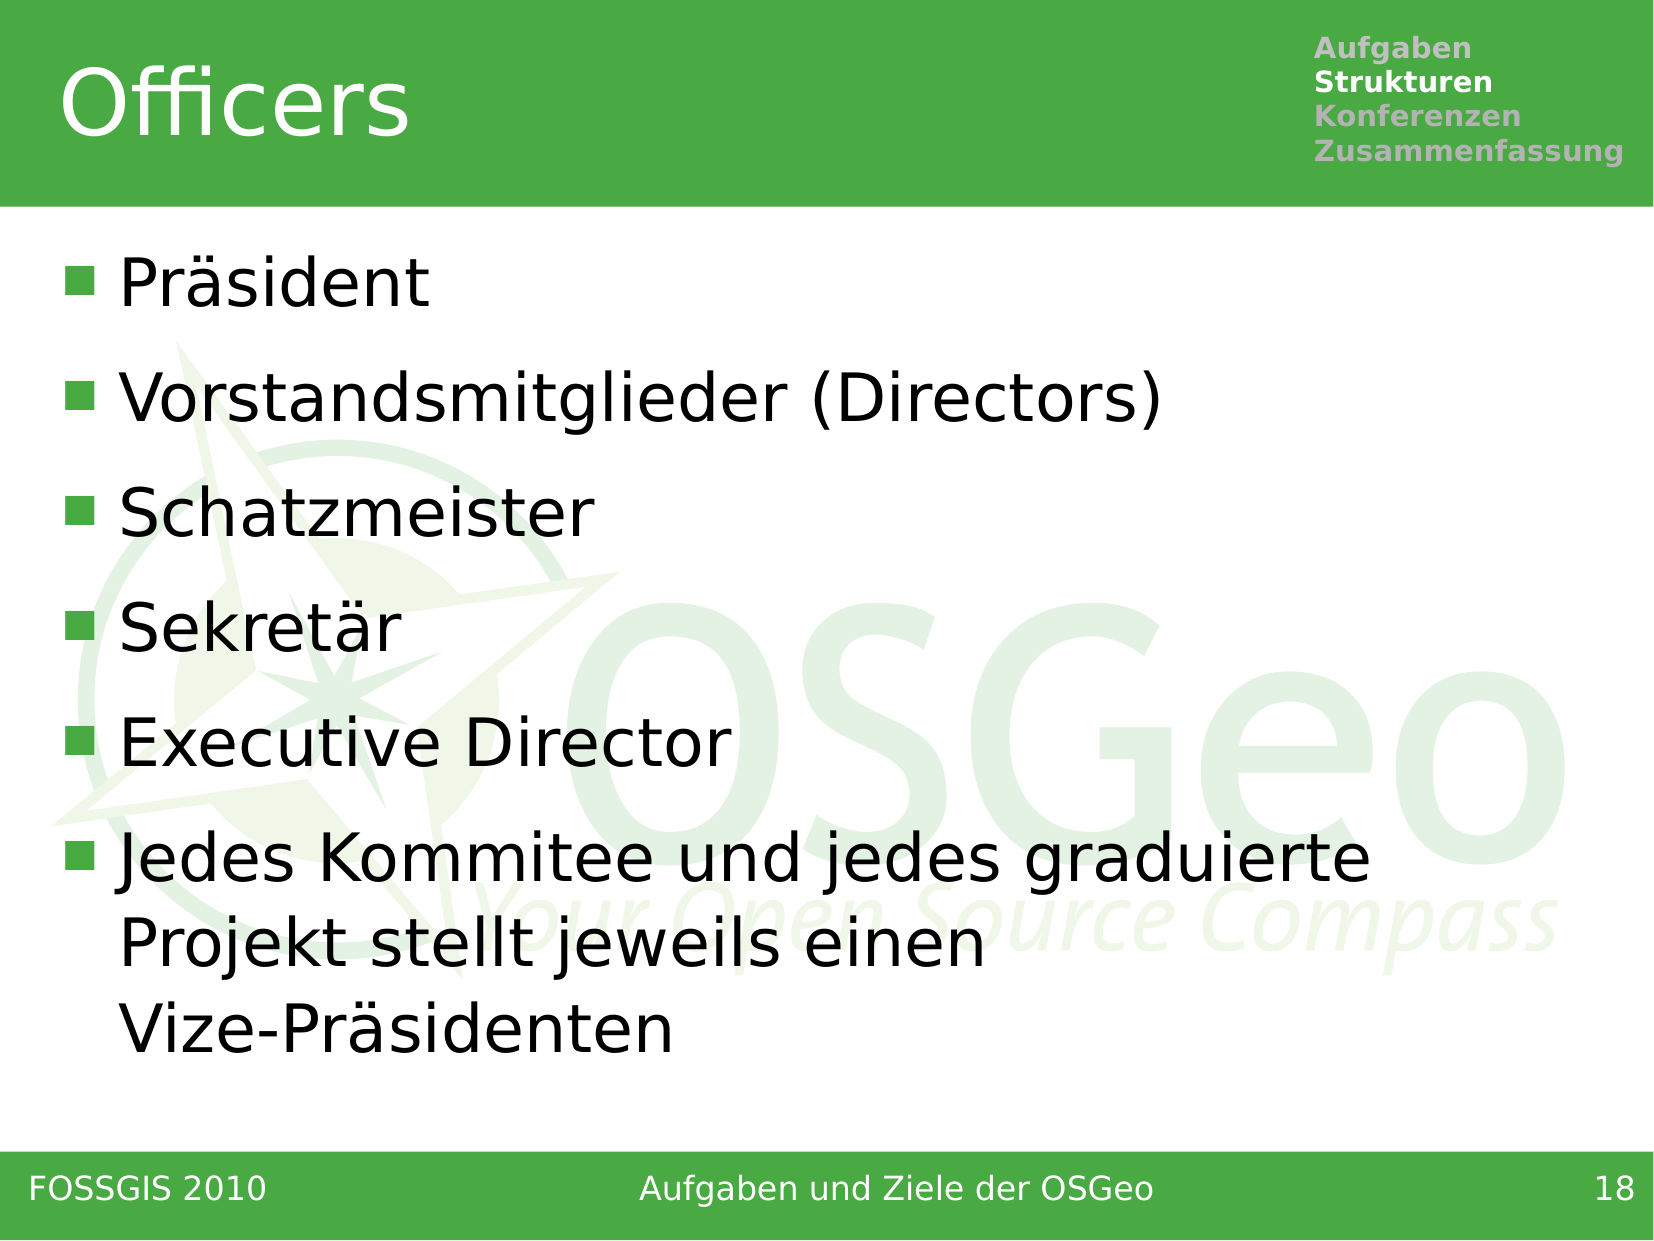

Aufgaben
Strukturen
Konferenzen
Zusammenfassung
# Officers
Präsident
Vorstandsmitglieder (Directors)
Schatzmeister
Sekretär
Executive Director
Jedes Kommitee und jedes graduierte
Projekt stellt jeweils einen
Vize-Präsidenten
FOSSGIS 2010
Aufgaben und Ziele der OSGeo
18